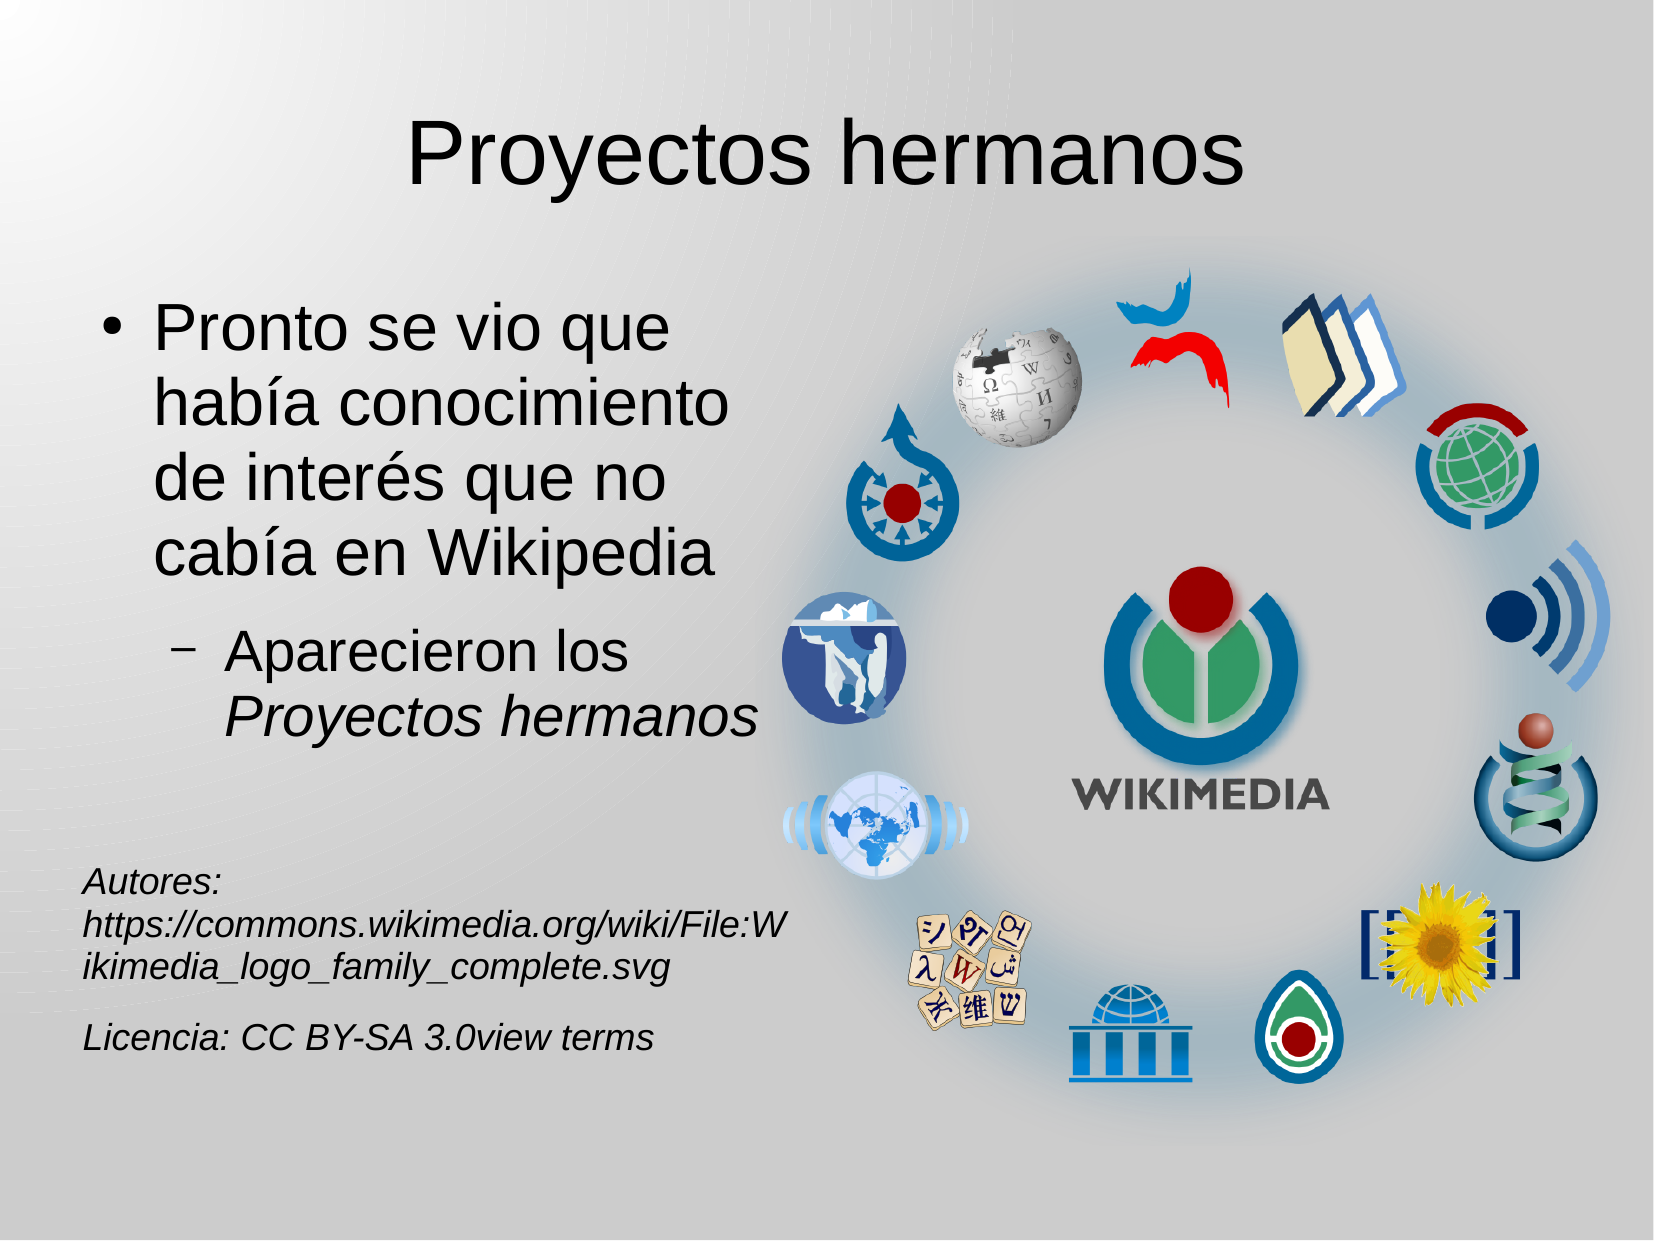

# Proyectos hermanos
Pronto se vio que había conocimiento de interés que no cabía en Wikipedia
Aparecieron los Proyectos hermanos
Autores: https://commons.wikimedia.org/wiki/File:Wikimedia_logo_family_complete.svg
Licencia: CC BY-SA 3.0view terms